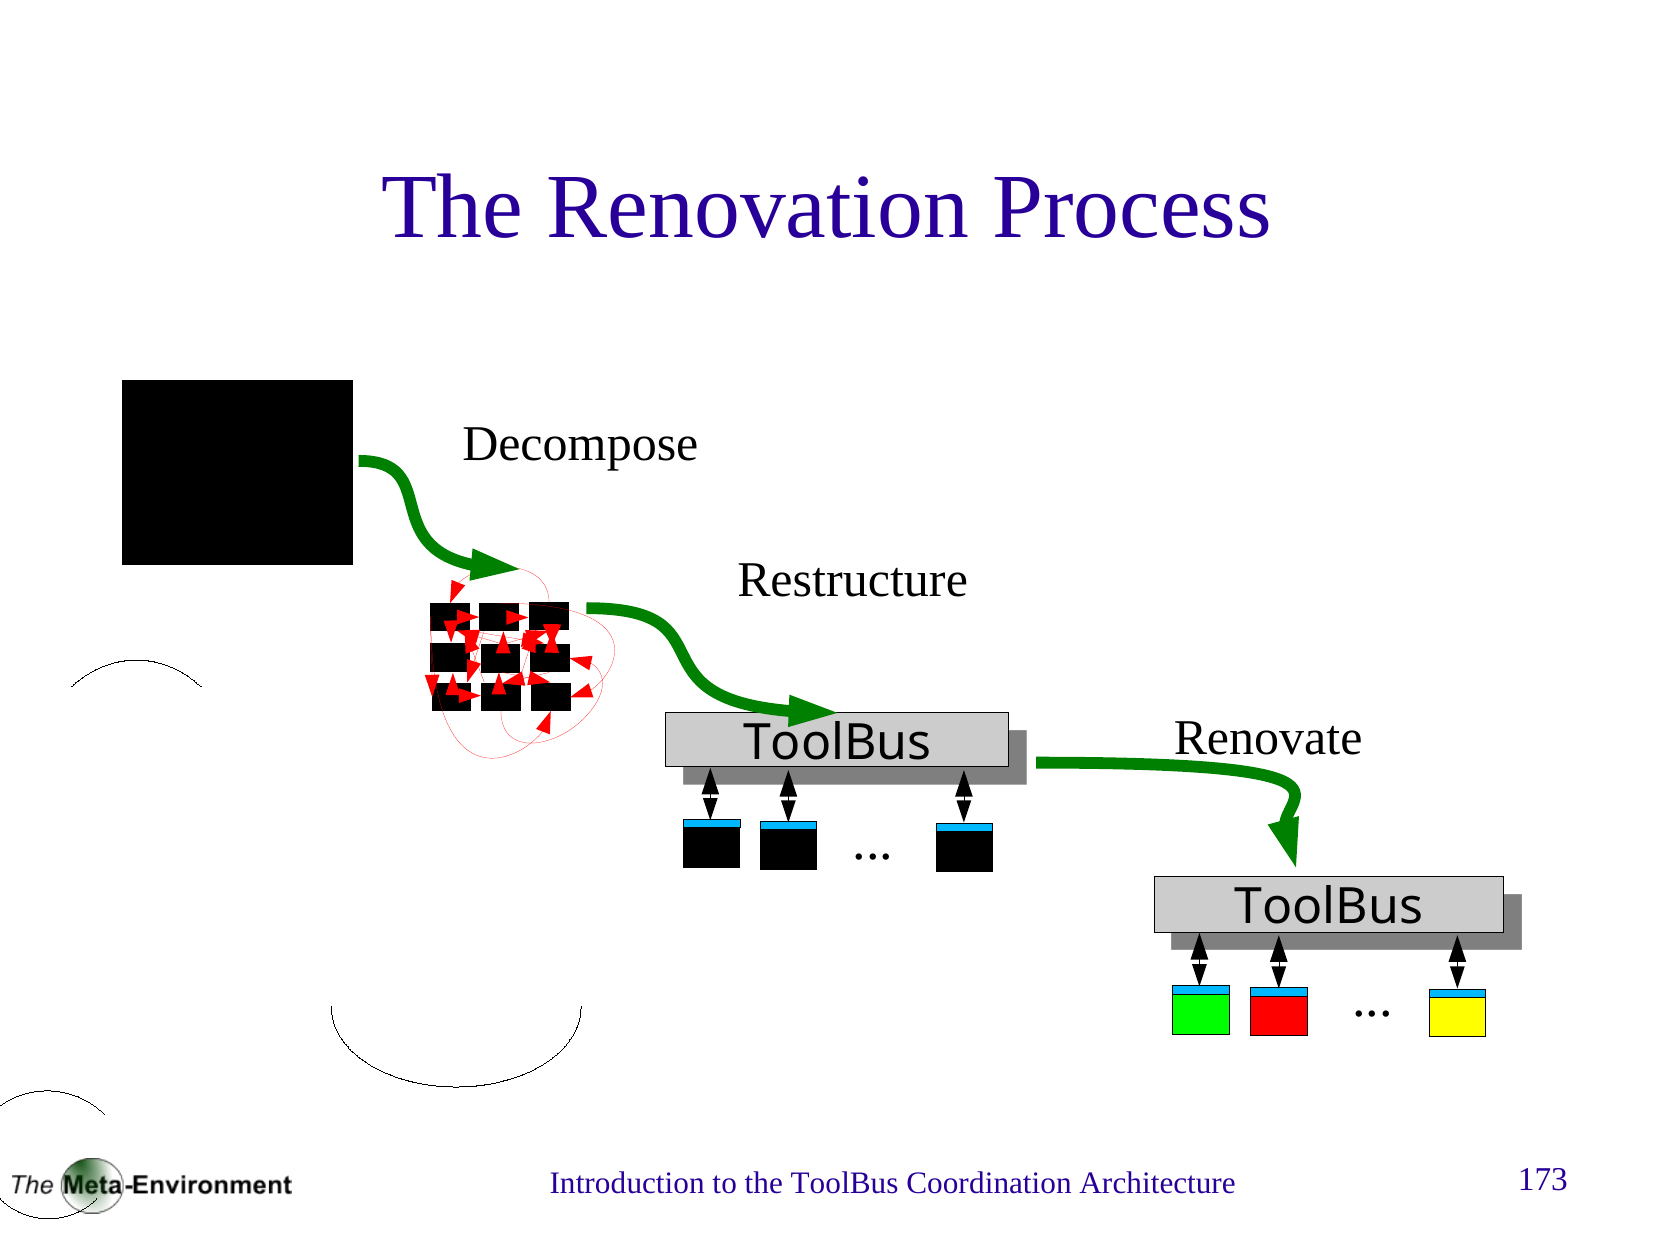

# The Renovation Process
Decompose
Restructure
Renovate
ToolBus
...
ToolBus
...